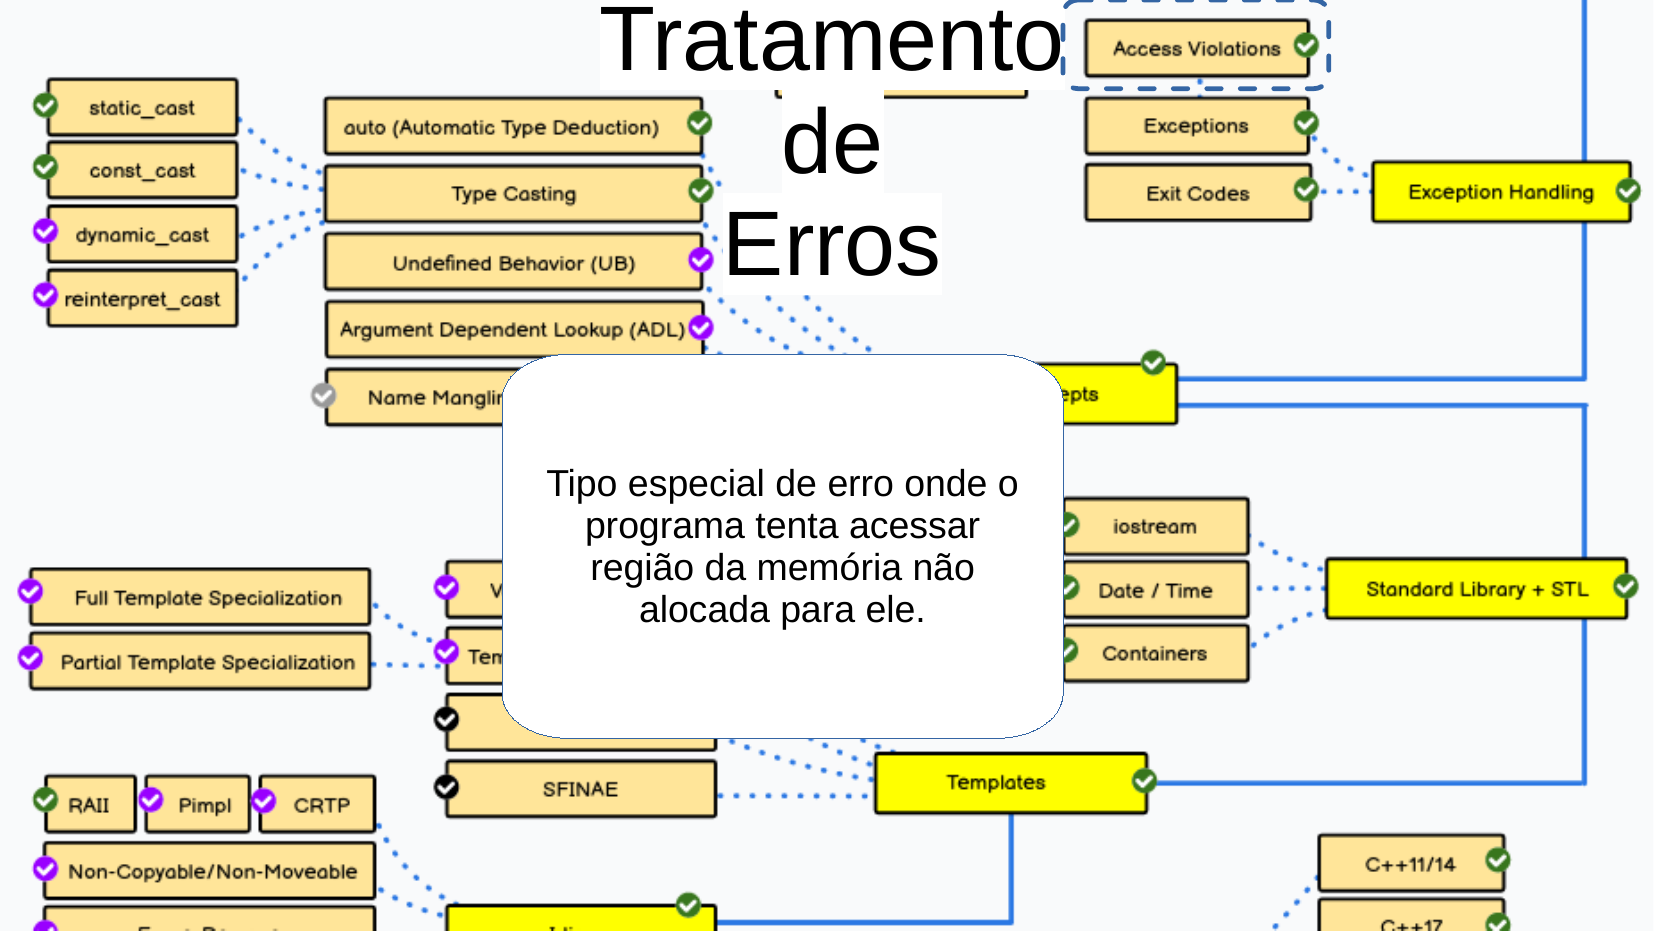

# Tratamento de Erros
Tipo especial de erro onde o programa tenta acessar região da memória não alocada para ele.